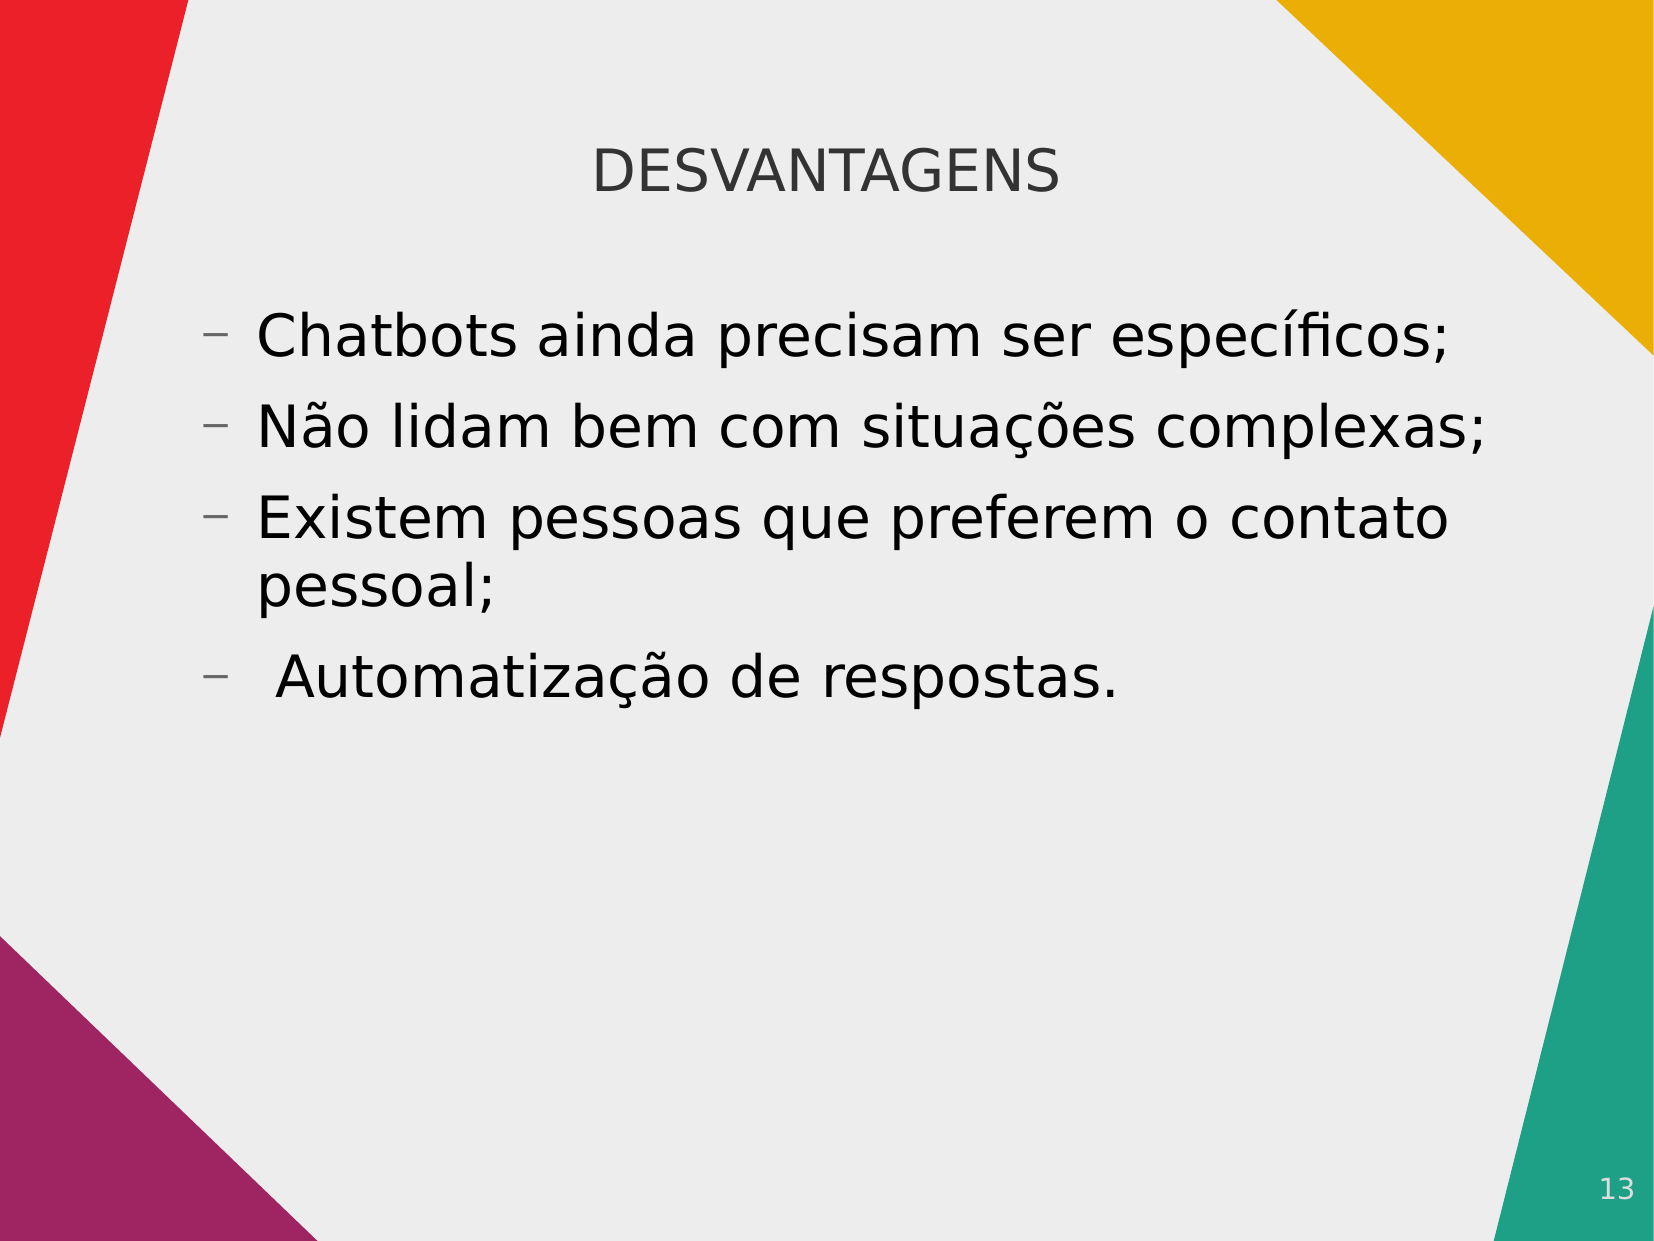

# DESVANTAGENS
Chatbots ainda precisam ser específicos;
Não lidam bem com situações complexas;
Existem pessoas que preferem o contato pessoal;
 Automatização de respostas.
13